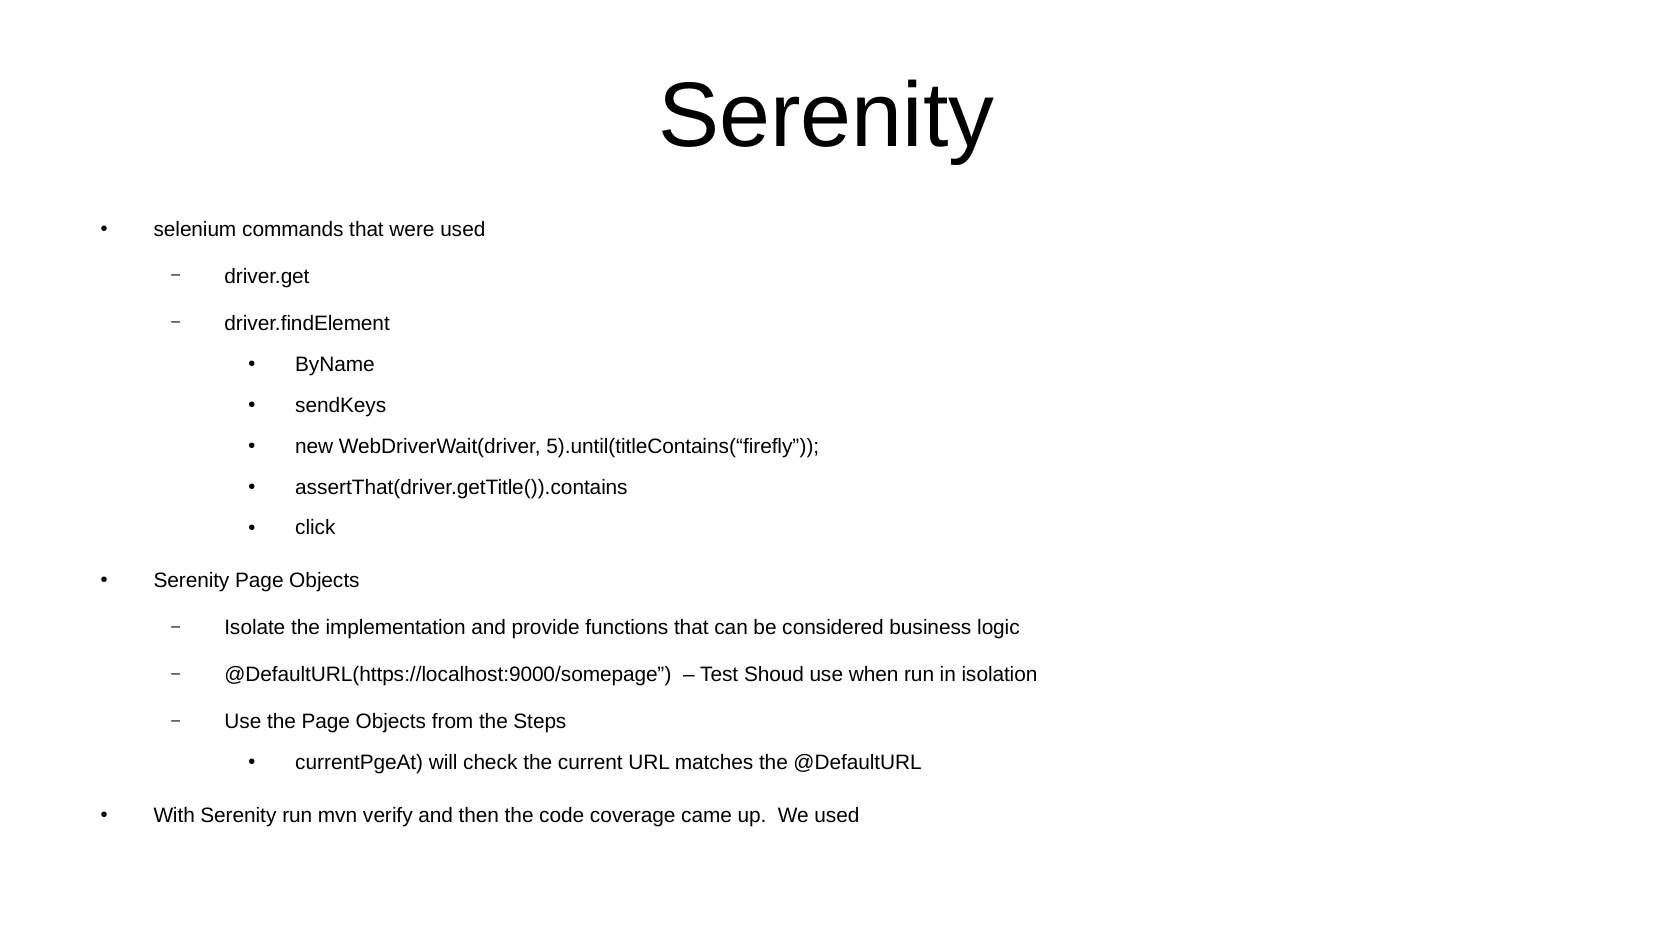

# Serenity
selenium commands that were used
driver.get
driver.findElement
ByName
sendKeys
new WebDriverWait(driver, 5).until(titleContains(“firefly”));
assertThat(driver.getTitle()).contains
click
Serenity Page Objects
Isolate the implementation and provide functions that can be considered business logic
@DefaultURL(https://localhost:9000/somepage”) – Test Shoud use when run in isolation
Use the Page Objects from the Steps
currentPgeAt) will check the current URL matches the @DefaultURL
With Serenity run mvn verify and then the code coverage came up. We used